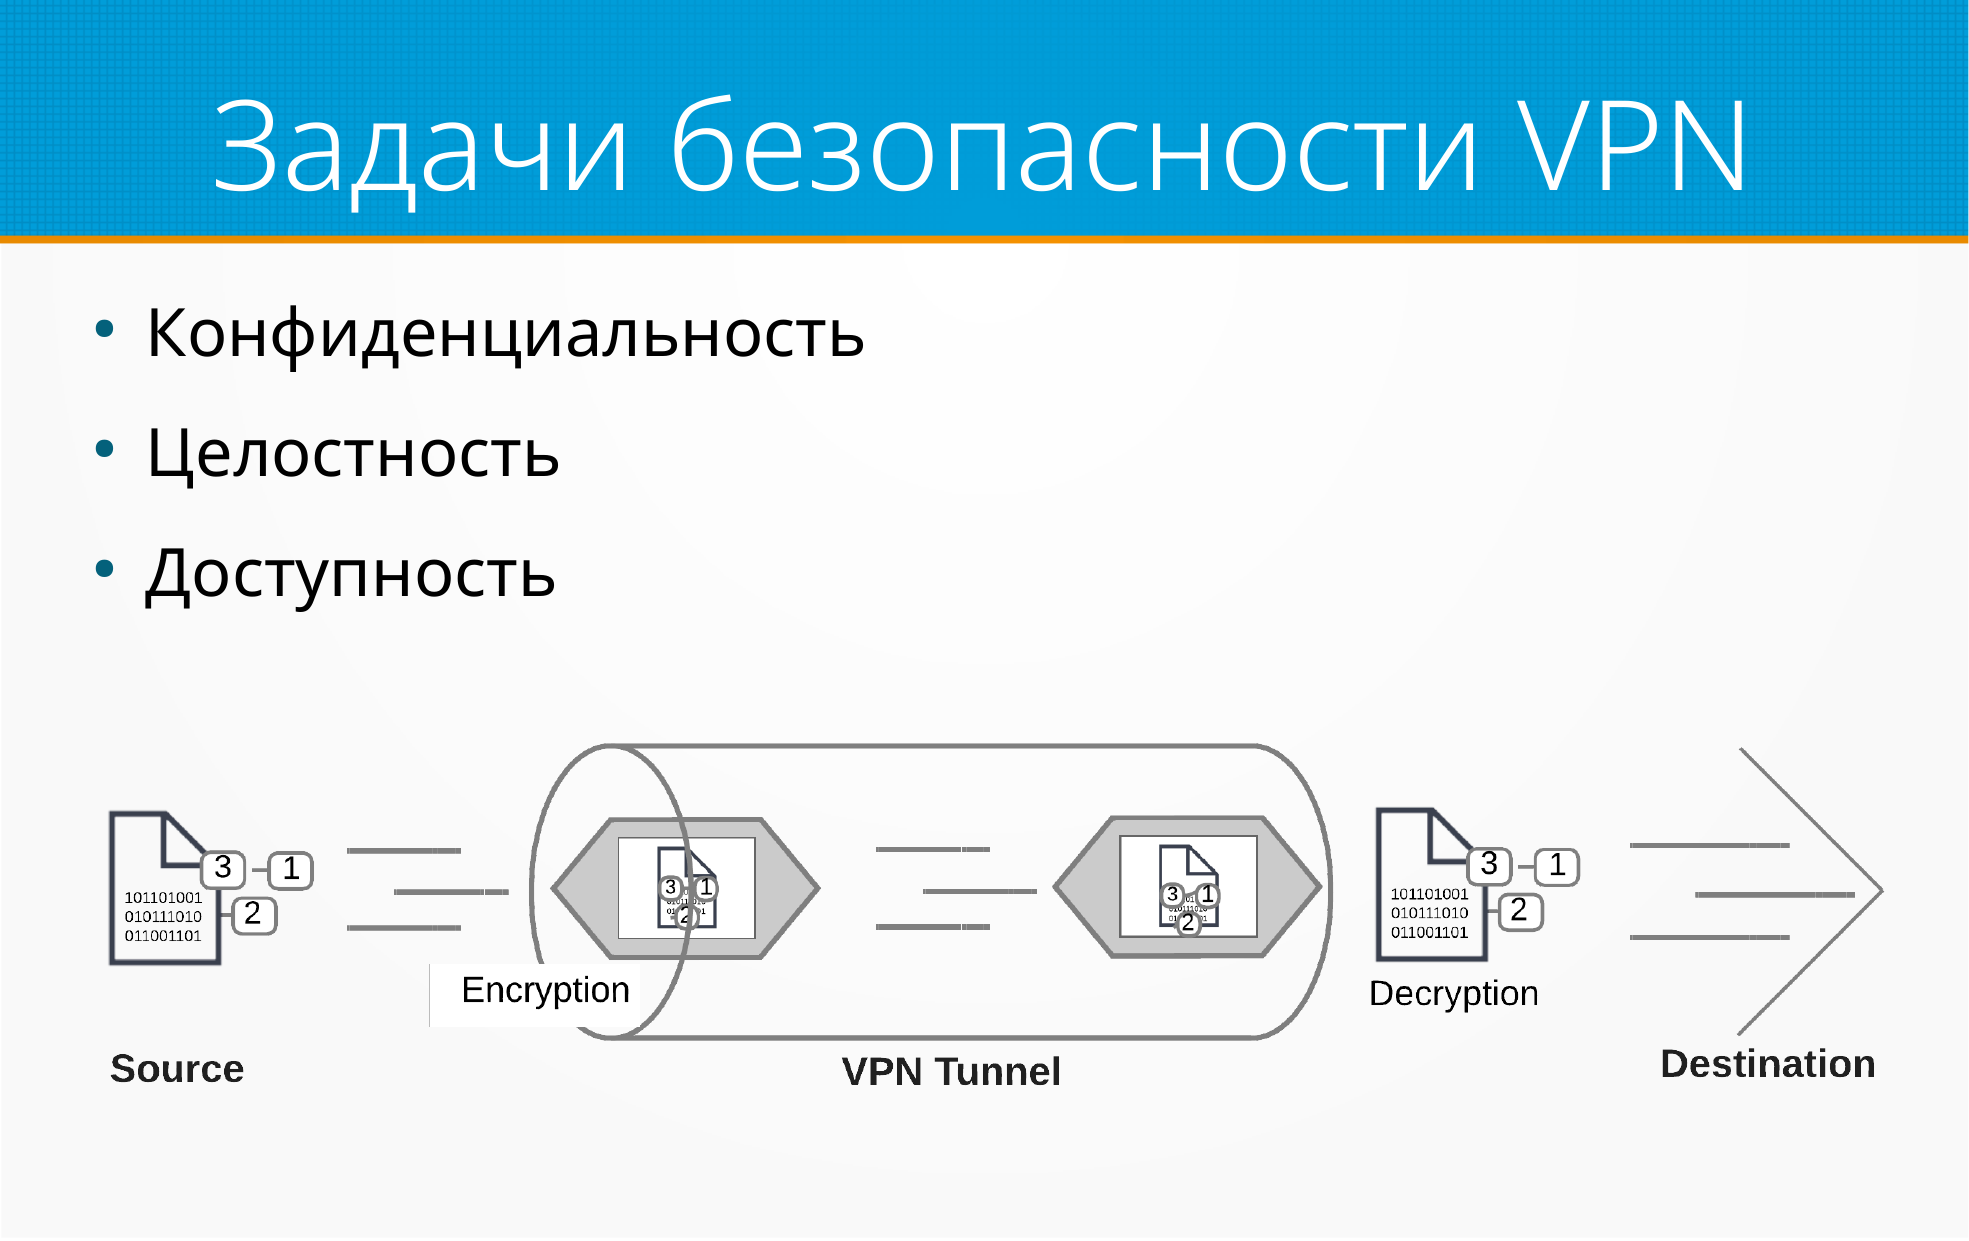

# Задачи безопасности VPN
Конфиденциальность
Целостность
Доступность